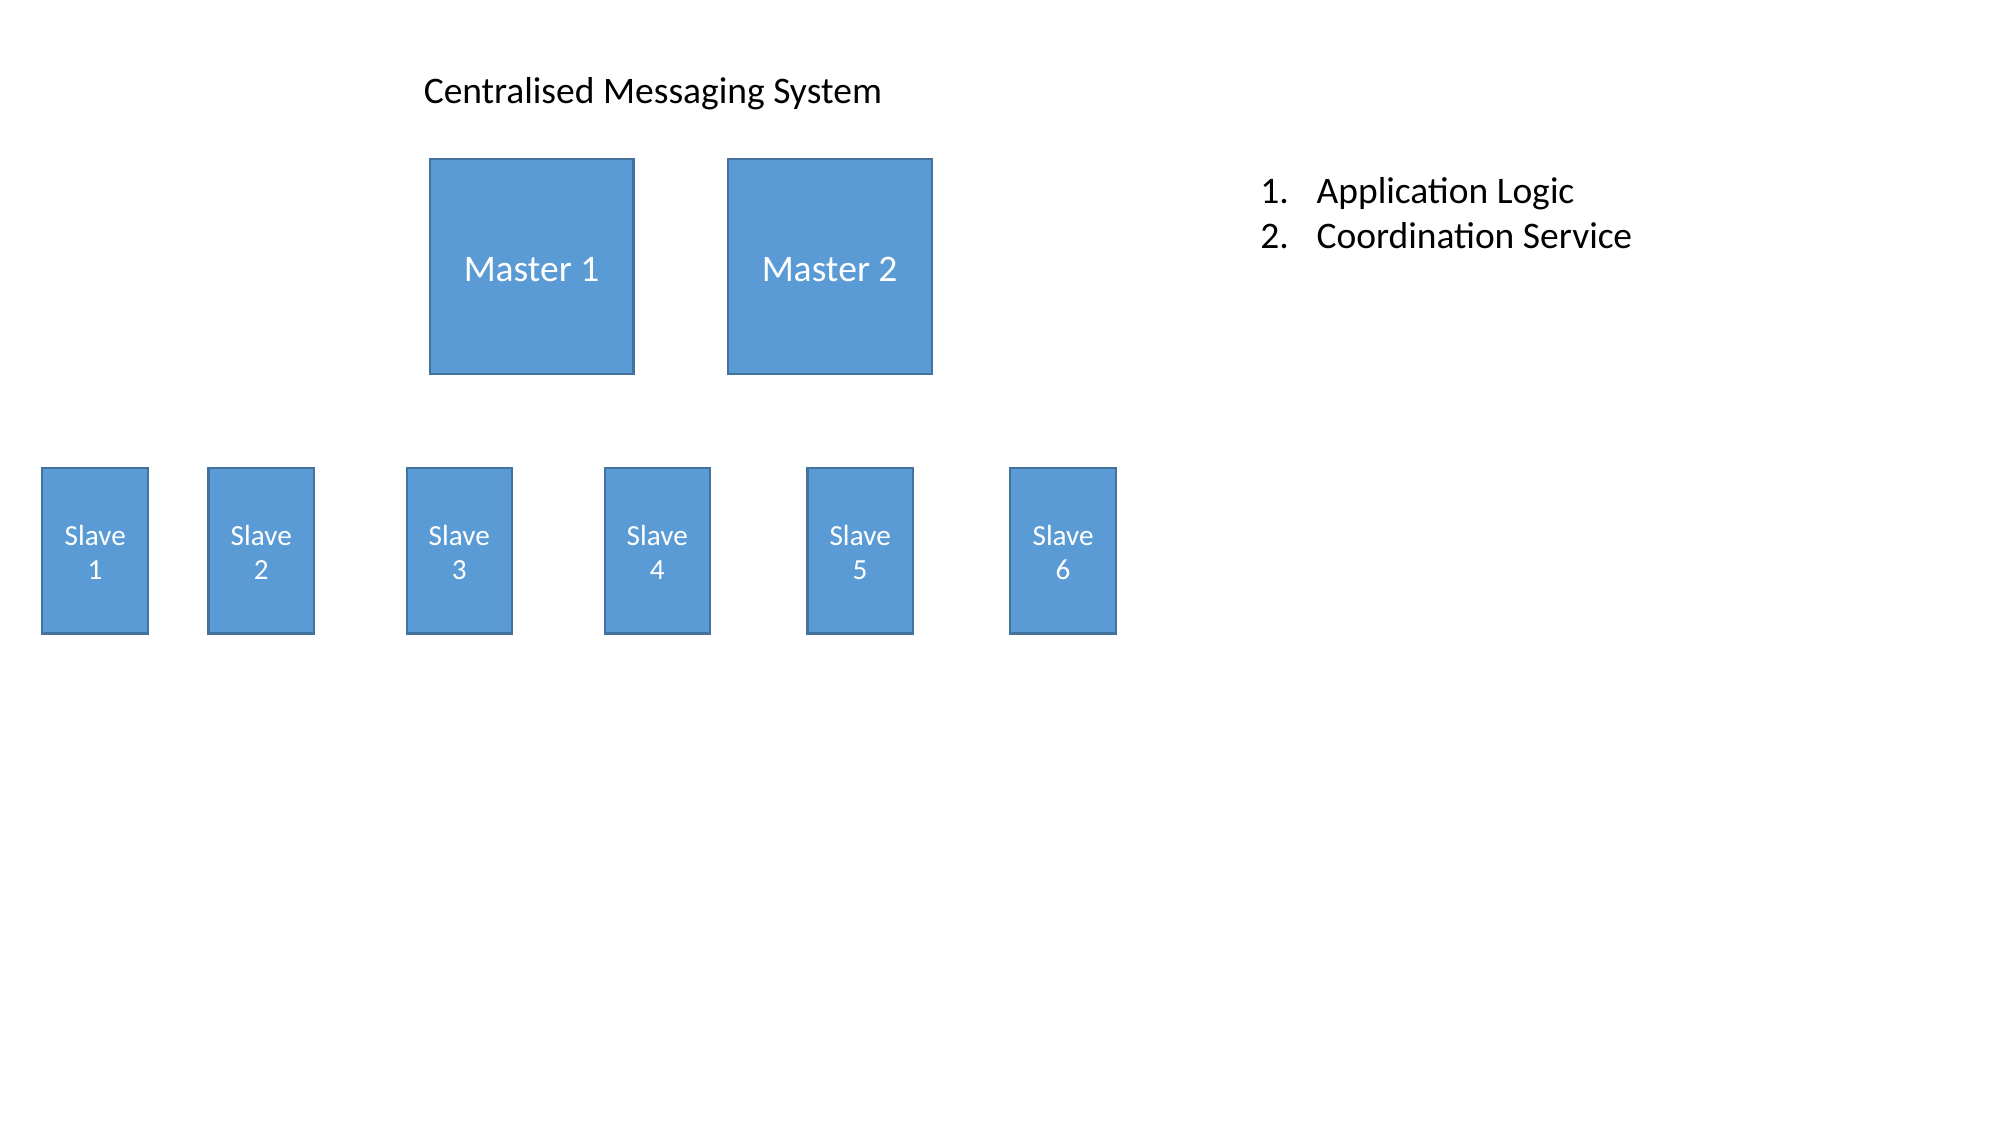

Centralised Messaging System
Master 1
Master 2
Application Logic
Coordination Service
Slave1
Slave2
Slave3
Slave4
Slave5
Slave6